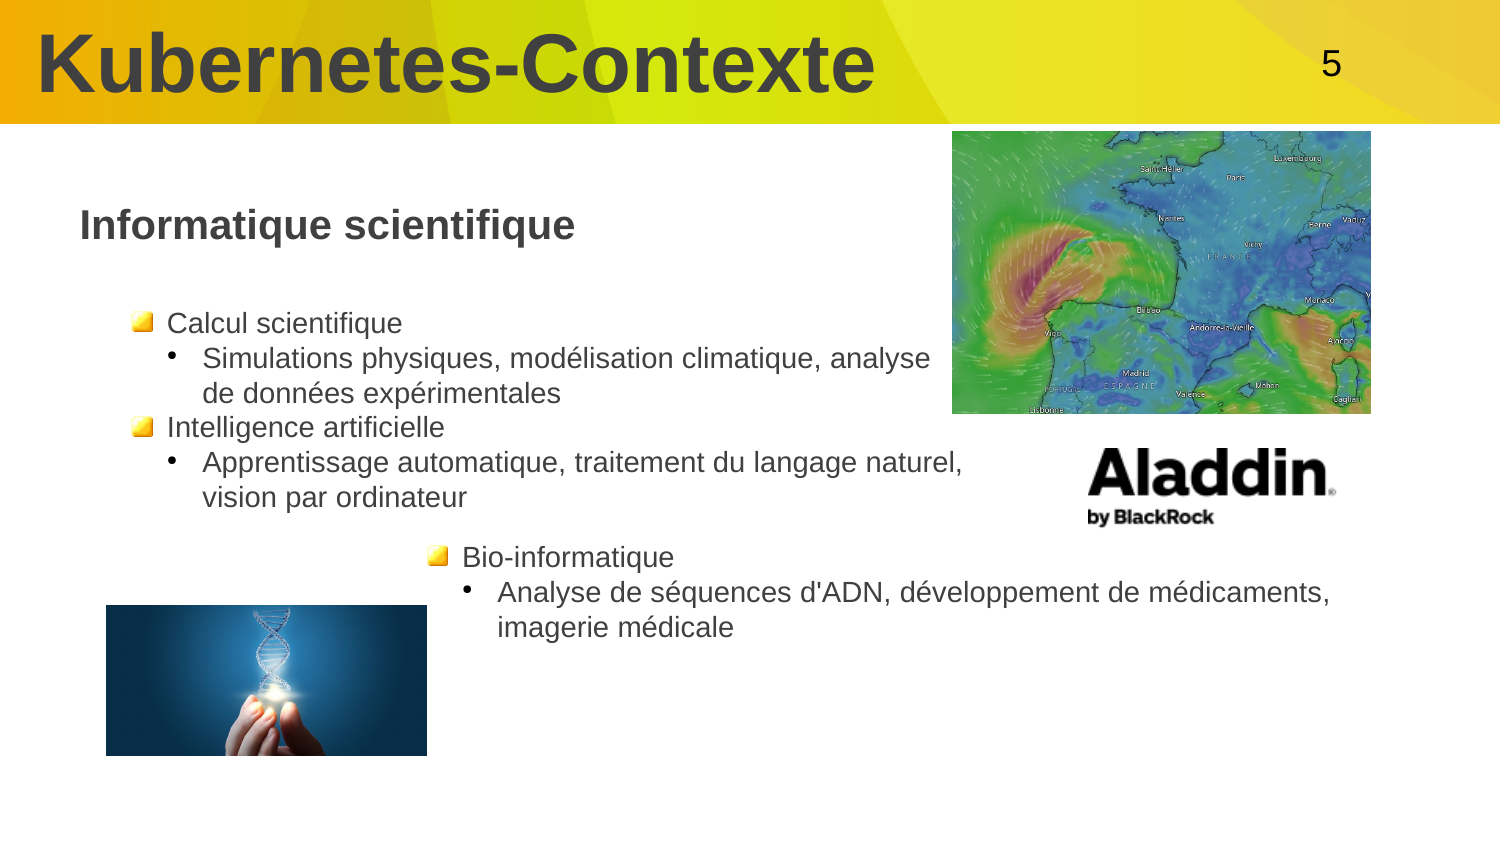

Kubernetes-Contexte
Informatique scientifique
Calcul scientifique
Simulations physiques, modélisation climatique, analyse de données expérimentales
Intelligence artificielle
Apprentissage automatique, traitement du langage naturel, vision par ordinateur
Bio-informatique
Analyse de séquences d'ADN, développement de médicaments, imagerie médicale